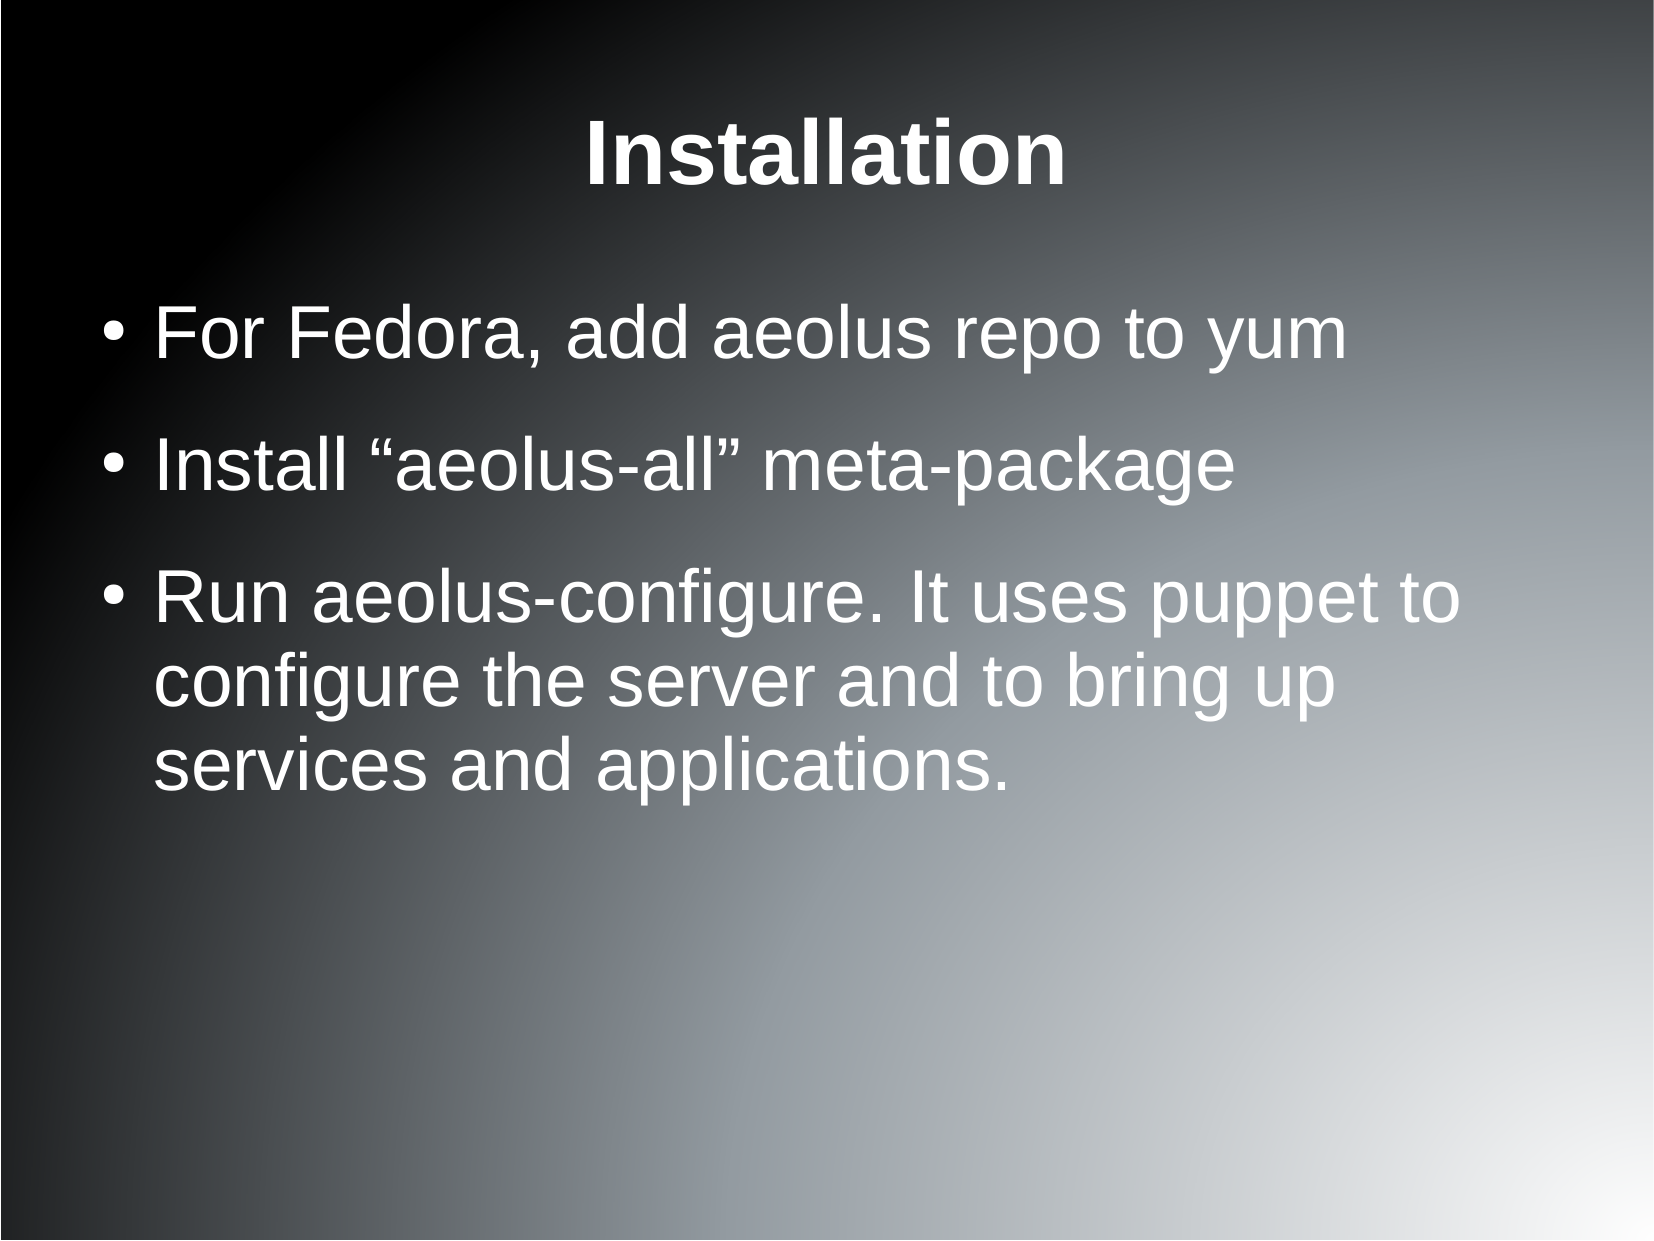

# Installation
For Fedora, add aeolus repo to yum
Install “aeolus-all” meta-package
Run aeolus-configure. It uses puppet to configure the server and to bring up services and applications.